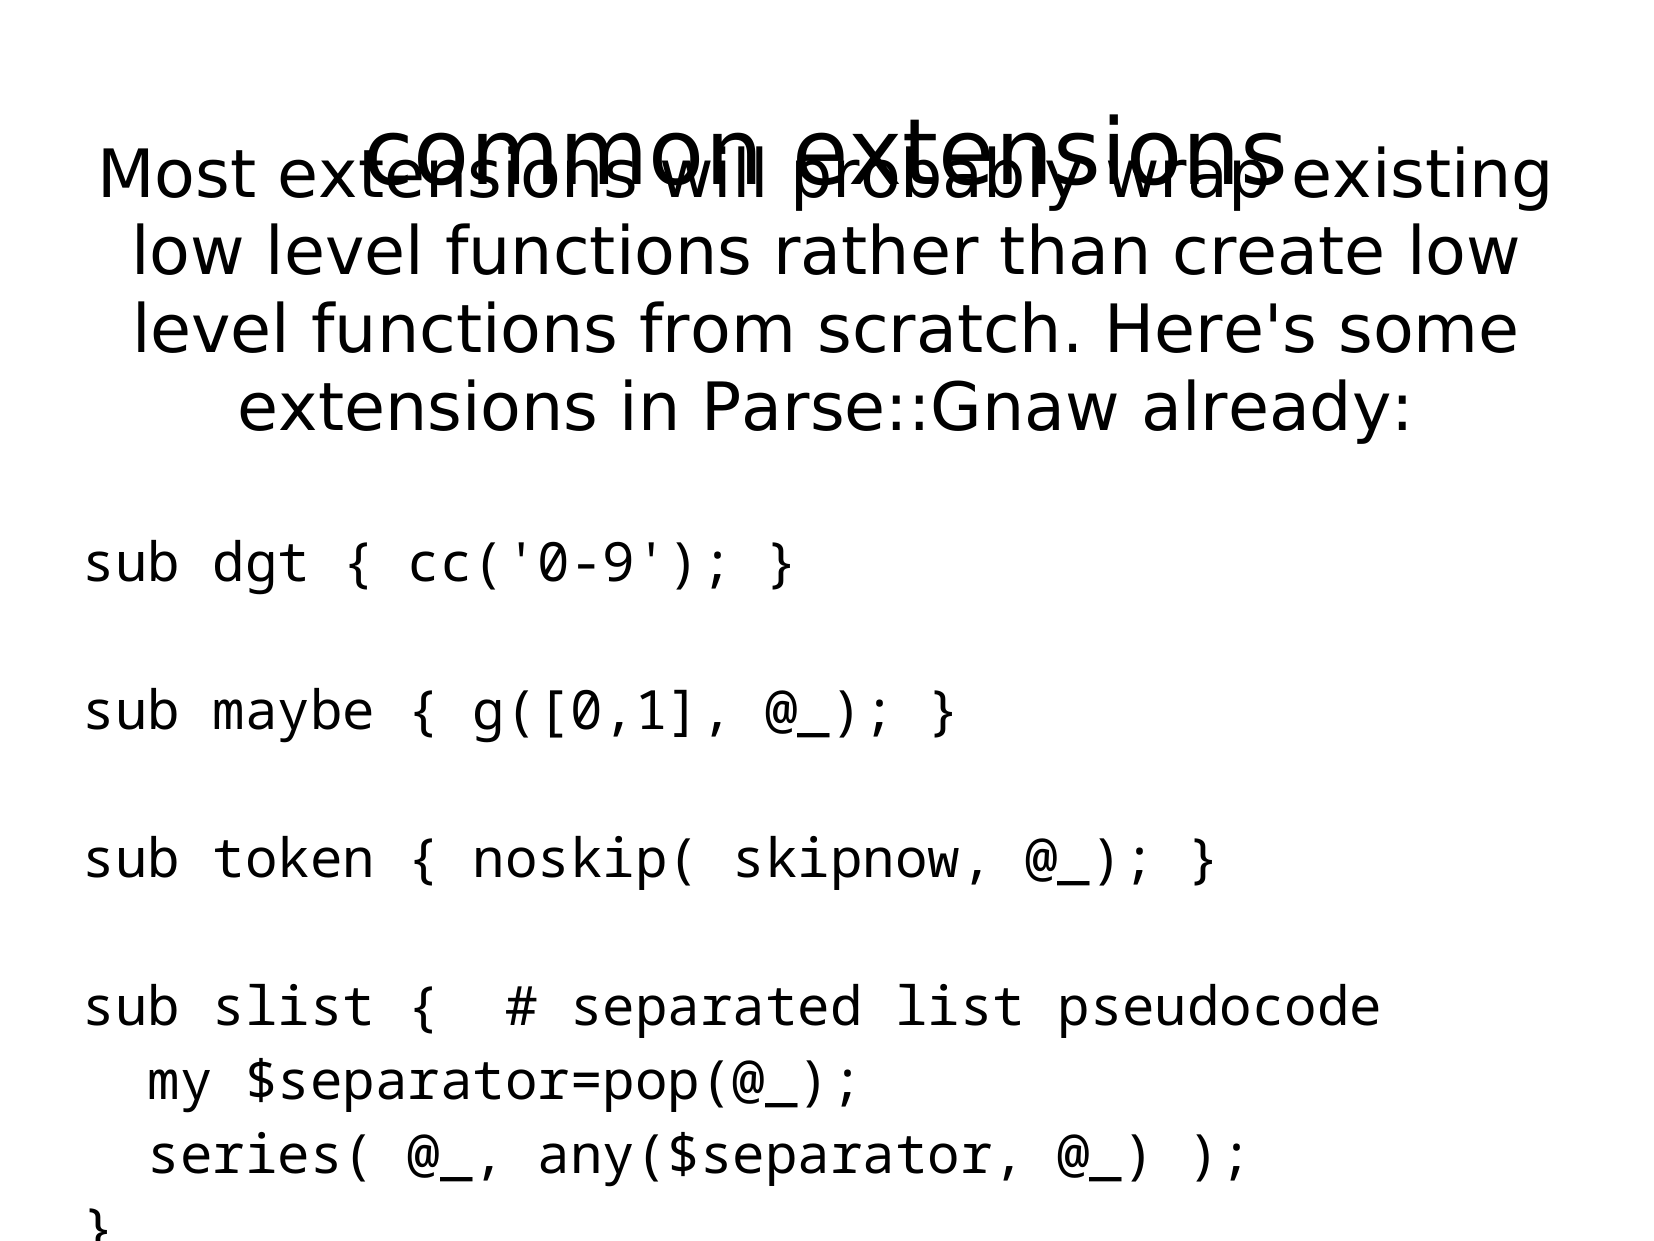

# common extensions
Most extensions will probably wrap existing low level functions rather than create low level functions from scratch. Here's some extensions in Parse::Gnaw already:
sub dgt { cc('0-9'); }
sub maybe { g([0,1], @_); }
sub token { noskip( skipnow, @_); }
sub slist { # separated list pseudocode
 my $separator=pop(@_);
 series( @_, any($separator, @_) );
}